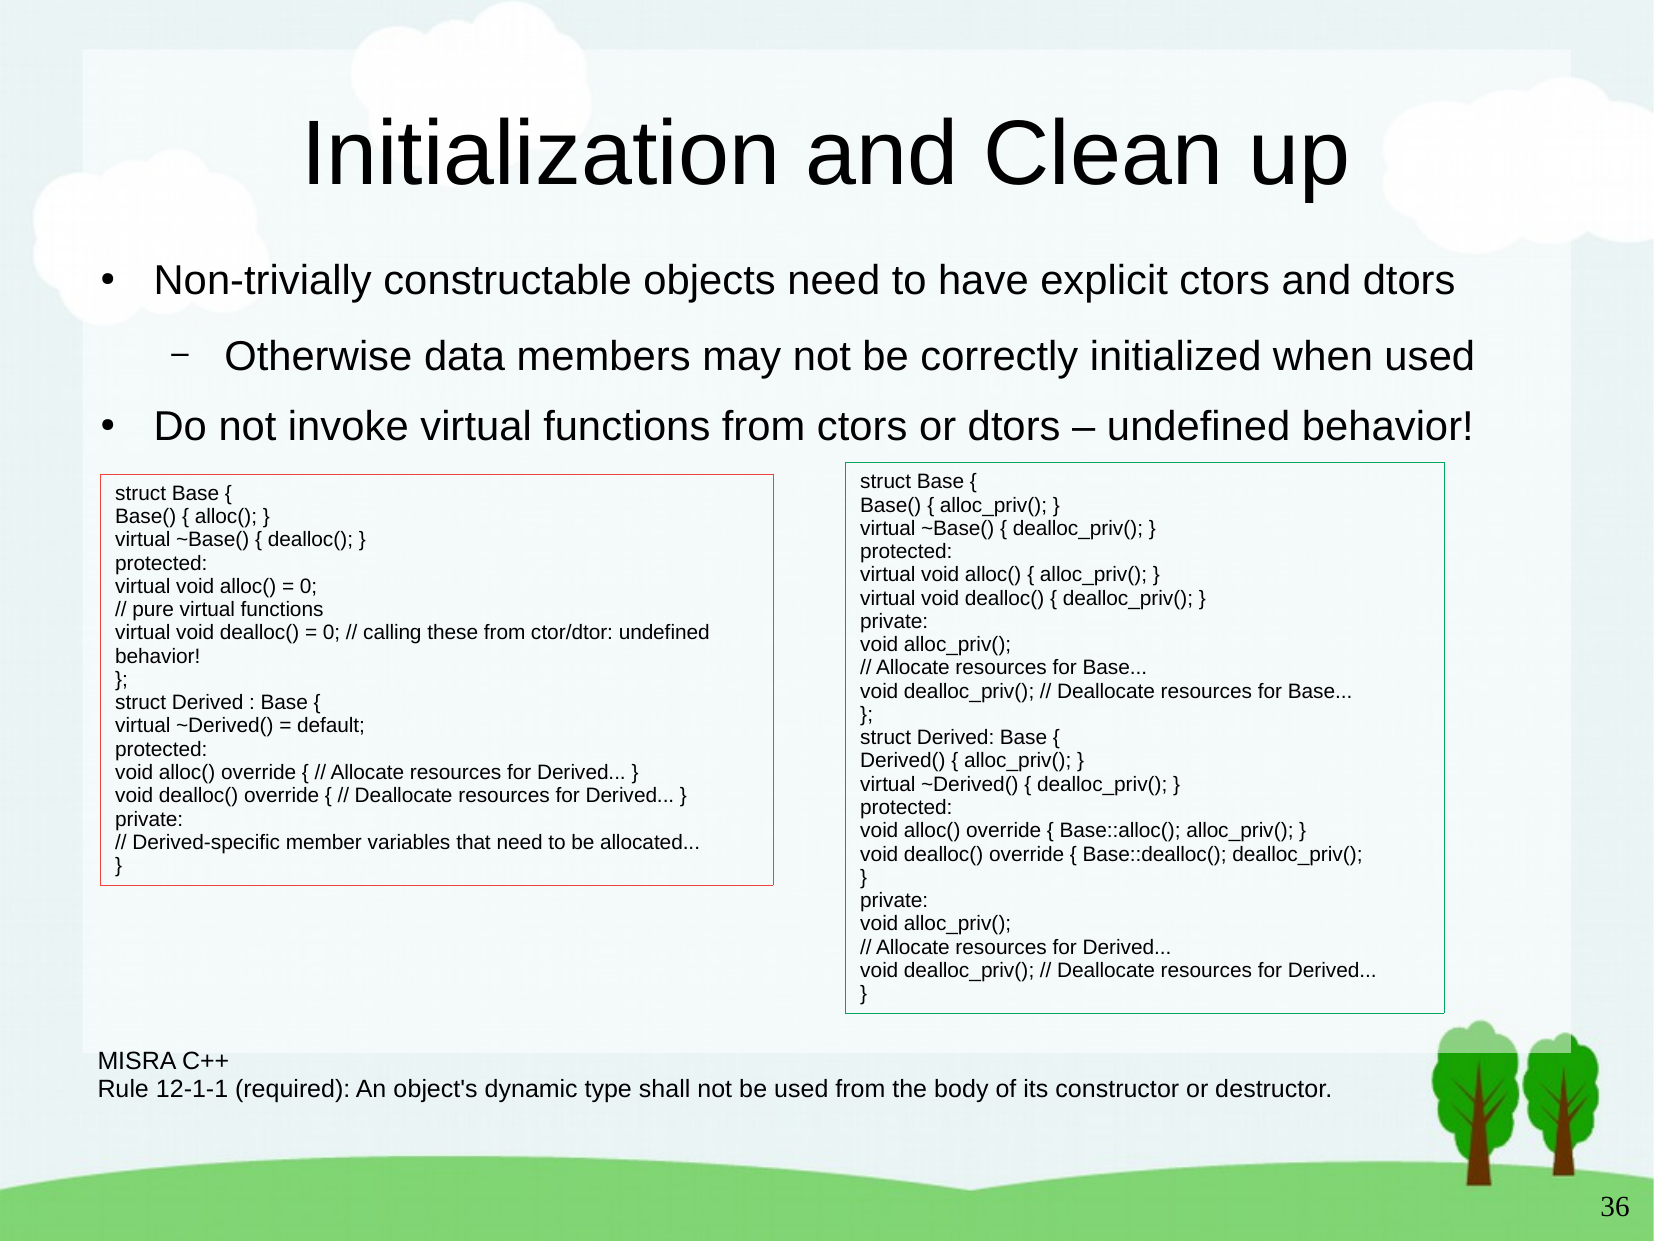

# Initialization and Clean up
Non-trivially constructable objects need to have explicit ctors and dtors
Otherwise data members may not be correctly initialized when used
Do not invoke virtual functions from ctors or dtors – undefined behavior!
| struct Base { Base() { alloc\_priv(); } virtual ~Base() { dealloc\_priv(); } protected: virtual void alloc() { alloc\_priv(); } virtual void dealloc() { dealloc\_priv(); } private: void alloc\_priv(); // Allocate resources for Base... void dealloc\_priv(); // Deallocate resources for Base... }; struct Derived: Base { Derived() { alloc\_priv(); } virtual ~Derived() { dealloc\_priv(); } protected: void alloc() override { Base::alloc(); alloc\_priv(); } void dealloc() override { Base::dealloc(); dealloc\_priv(); } private: void alloc\_priv(); // Allocate resources for Derived... void dealloc\_priv(); // Deallocate resources for Derived... } |
| --- |
| struct Base { Base() { alloc(); } virtual ~Base() { dealloc(); } protected: virtual void alloc() = 0; // pure virtual functions virtual void dealloc() = 0; // calling these from ctor/dtor: undefined behavior! }; struct Derived : Base { virtual ~Derived() = default; protected: void alloc() override { // Allocate resources for Derived... } void dealloc() override { // Deallocate resources for Derived... } private: // Derived-specific member variables that need to be allocated... } |
| --- |
MISRA C++
Rule 12-1-1 (required): An object's dynamic type shall not be used from the body of its constructor or destructor.
36